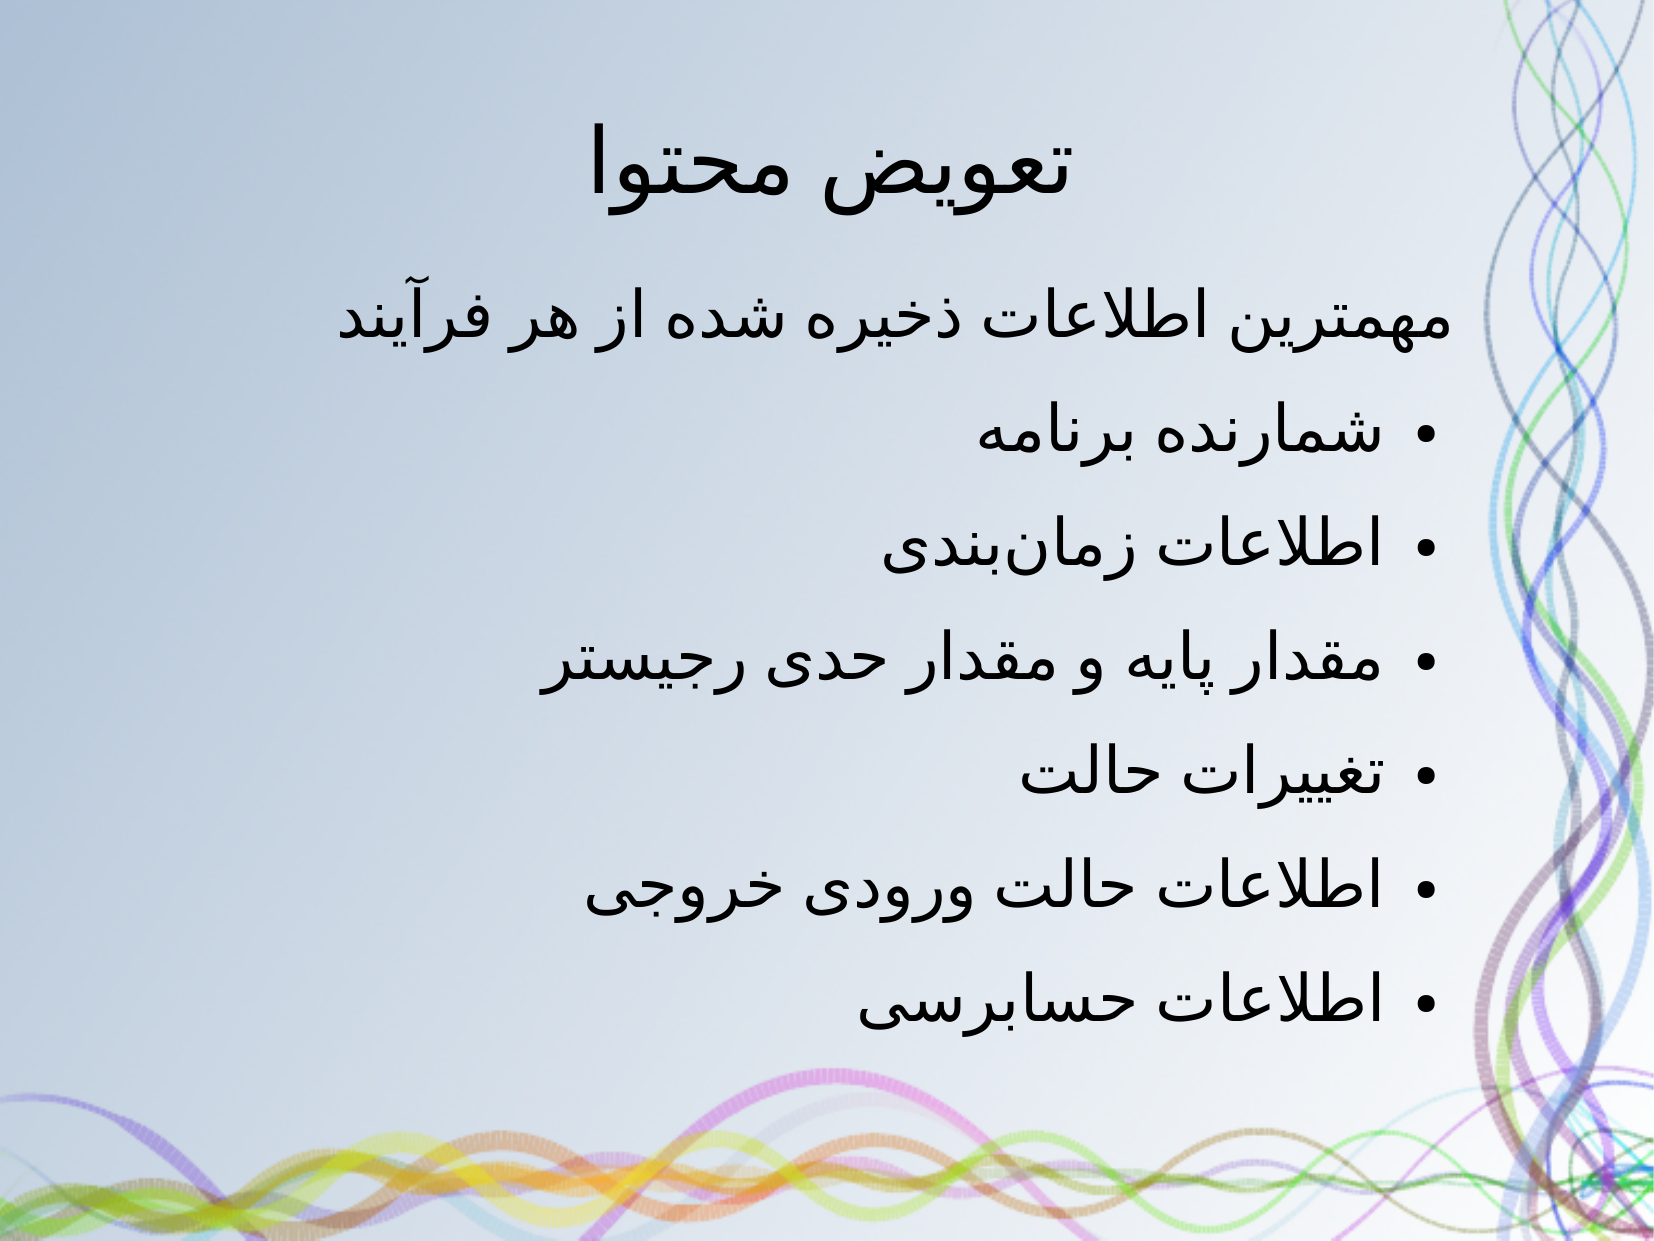

# تعویض محتوا
مهمترین اطلاعات ذخیره شده از هر فرآیند
شمارنده برنامه
اطلاعات زمان‌بندی
مقدار پایه و مقدار حدی رجیستر
تغییرات حالت
اطلاعات حالت ورودی خروجی
اطلاعات حسابرسی